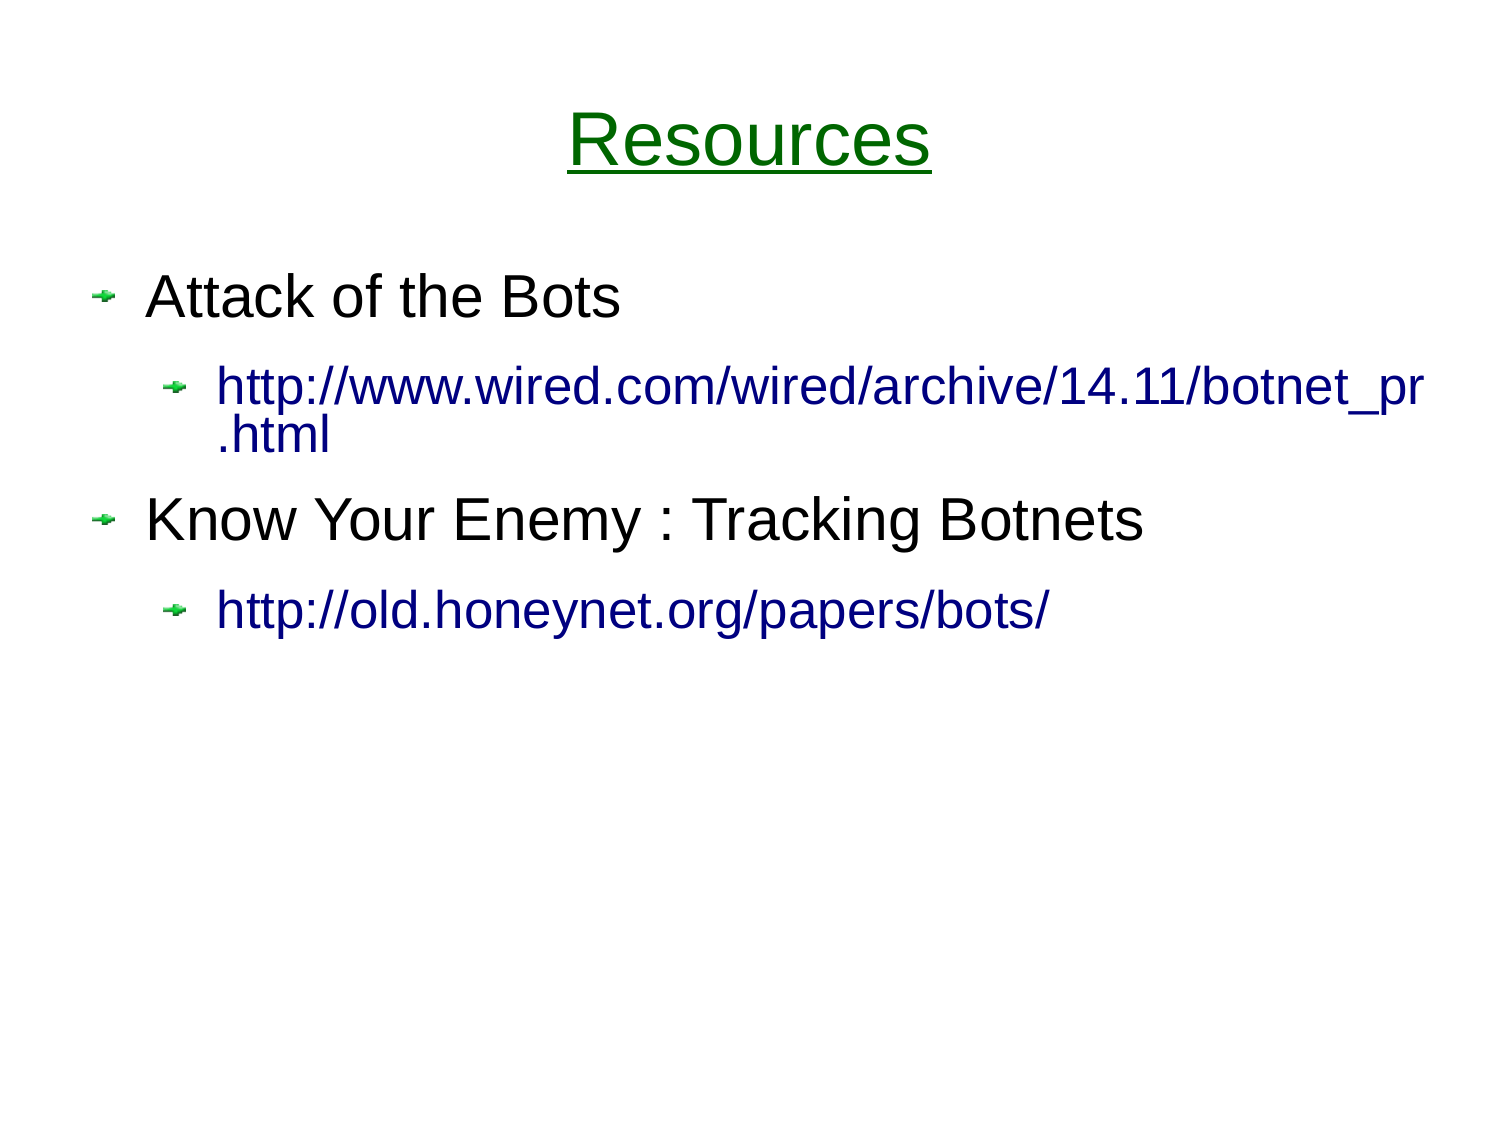

# Resources
Attack of the Bots
http://www.wired.com/wired/archive/14.11/botnet_pr.html
Know Your Enemy : Tracking Botnets
http://old.honeynet.org/papers/bots/